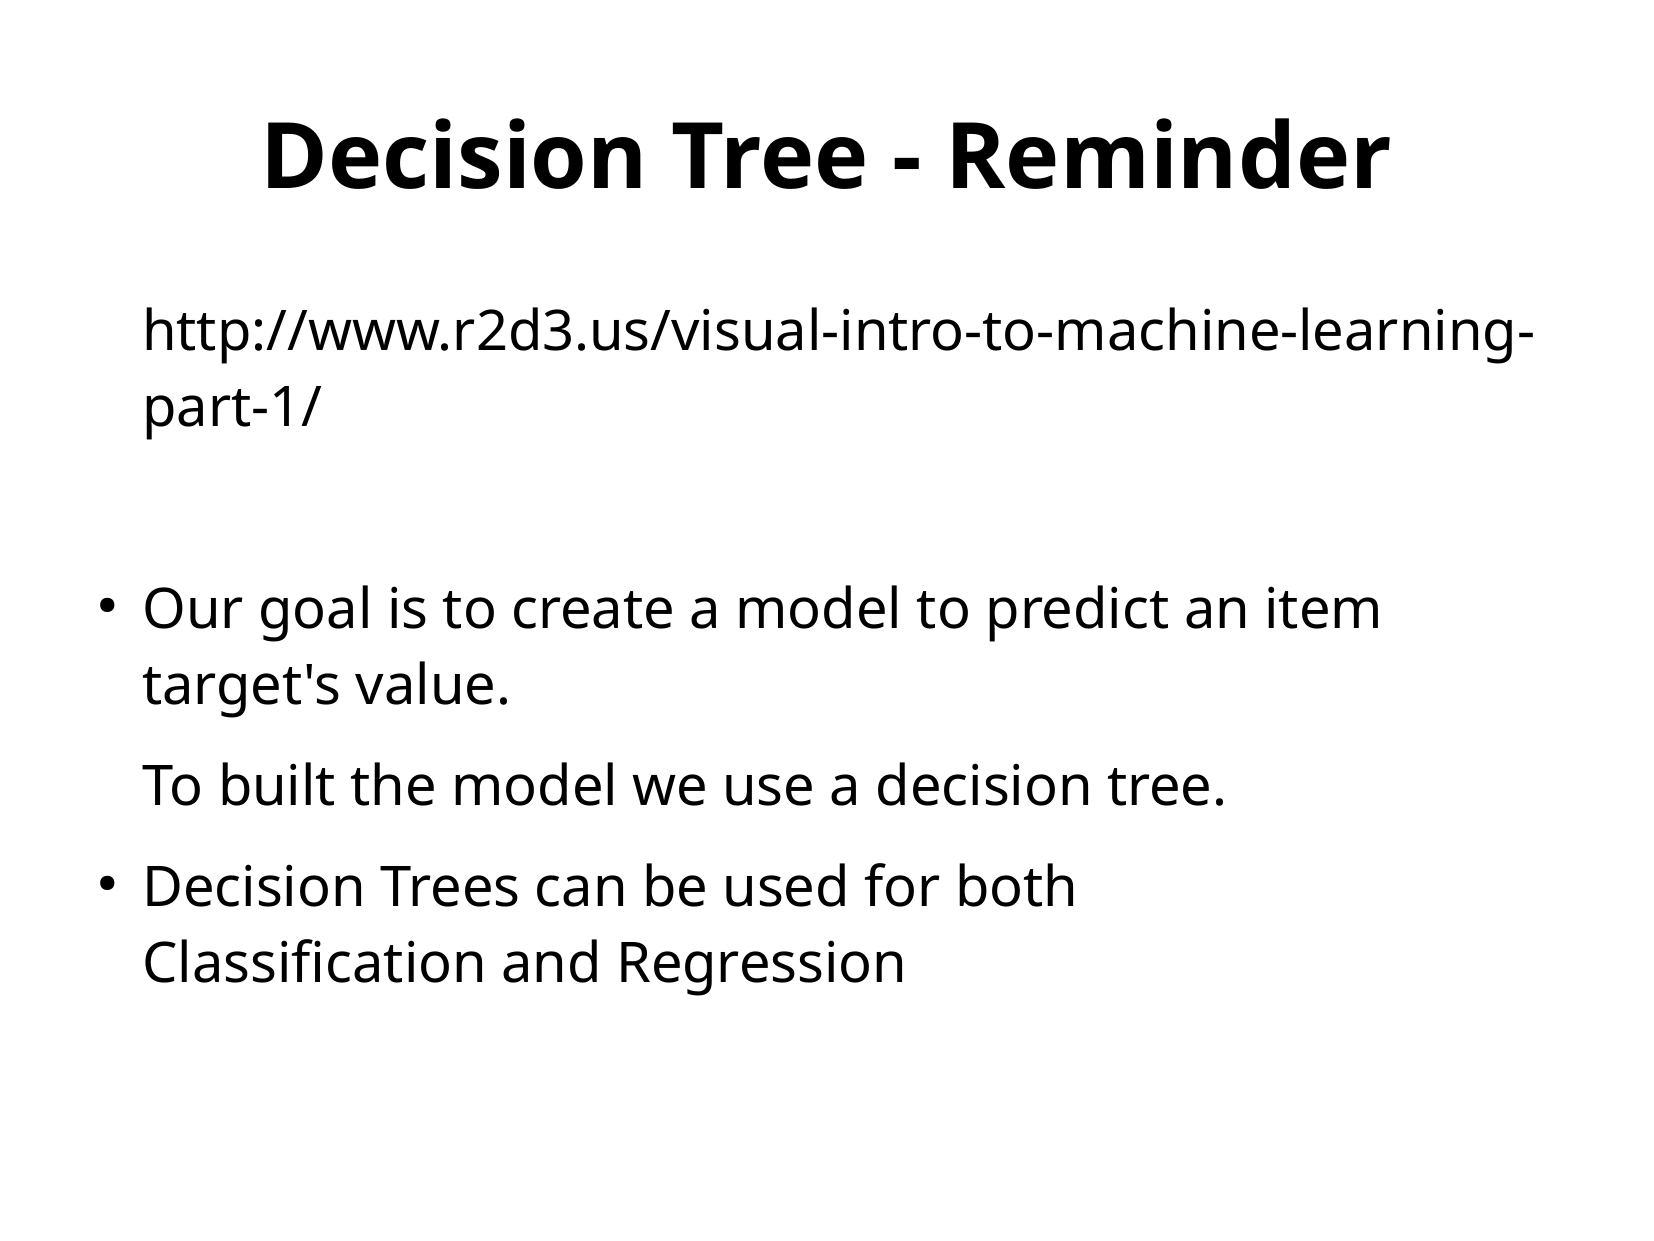

# Decision Tree - Reminder
http://www.r2d3.us/visual-intro-to-machine-learning-part-1/
Our goal is to create a model to predict an item target's value.
To built the model we use a decision tree.
Decision Trees can be used for both
Classification and Regression